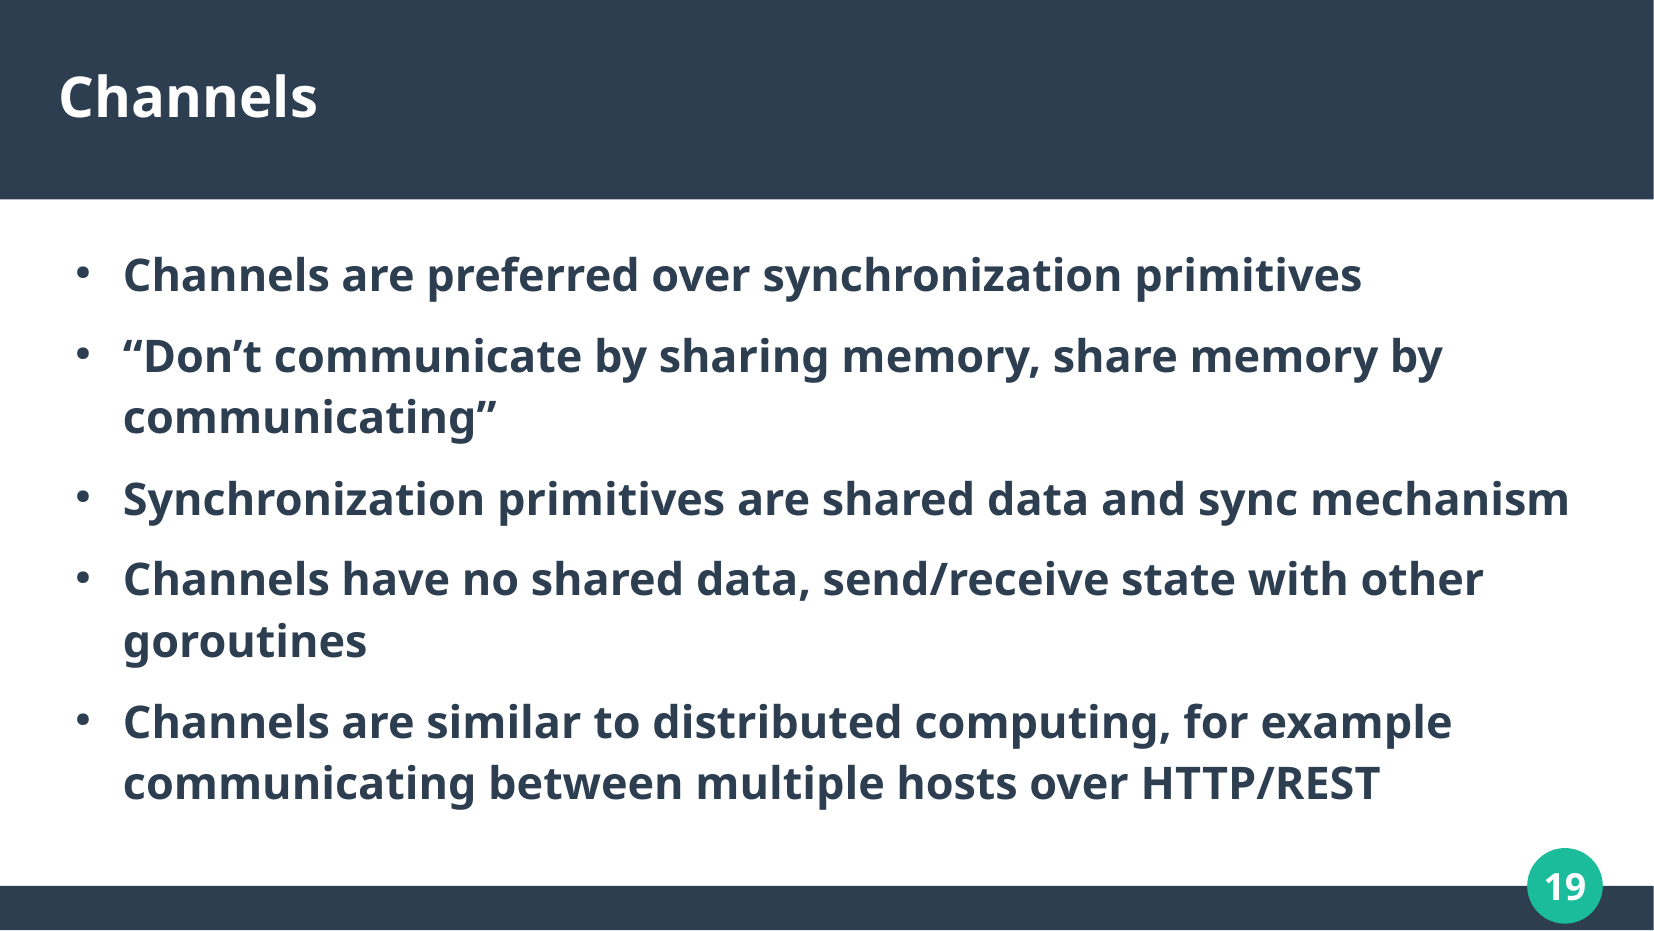

# Channels
Channels are preferred over synchronization primitives
“Don’t communicate by sharing memory, share memory by communicating”
Synchronization primitives are shared data and sync mechanism
Channels have no shared data, send/receive state with other goroutines
Channels are similar to distributed computing, for example communicating between multiple hosts over HTTP/REST